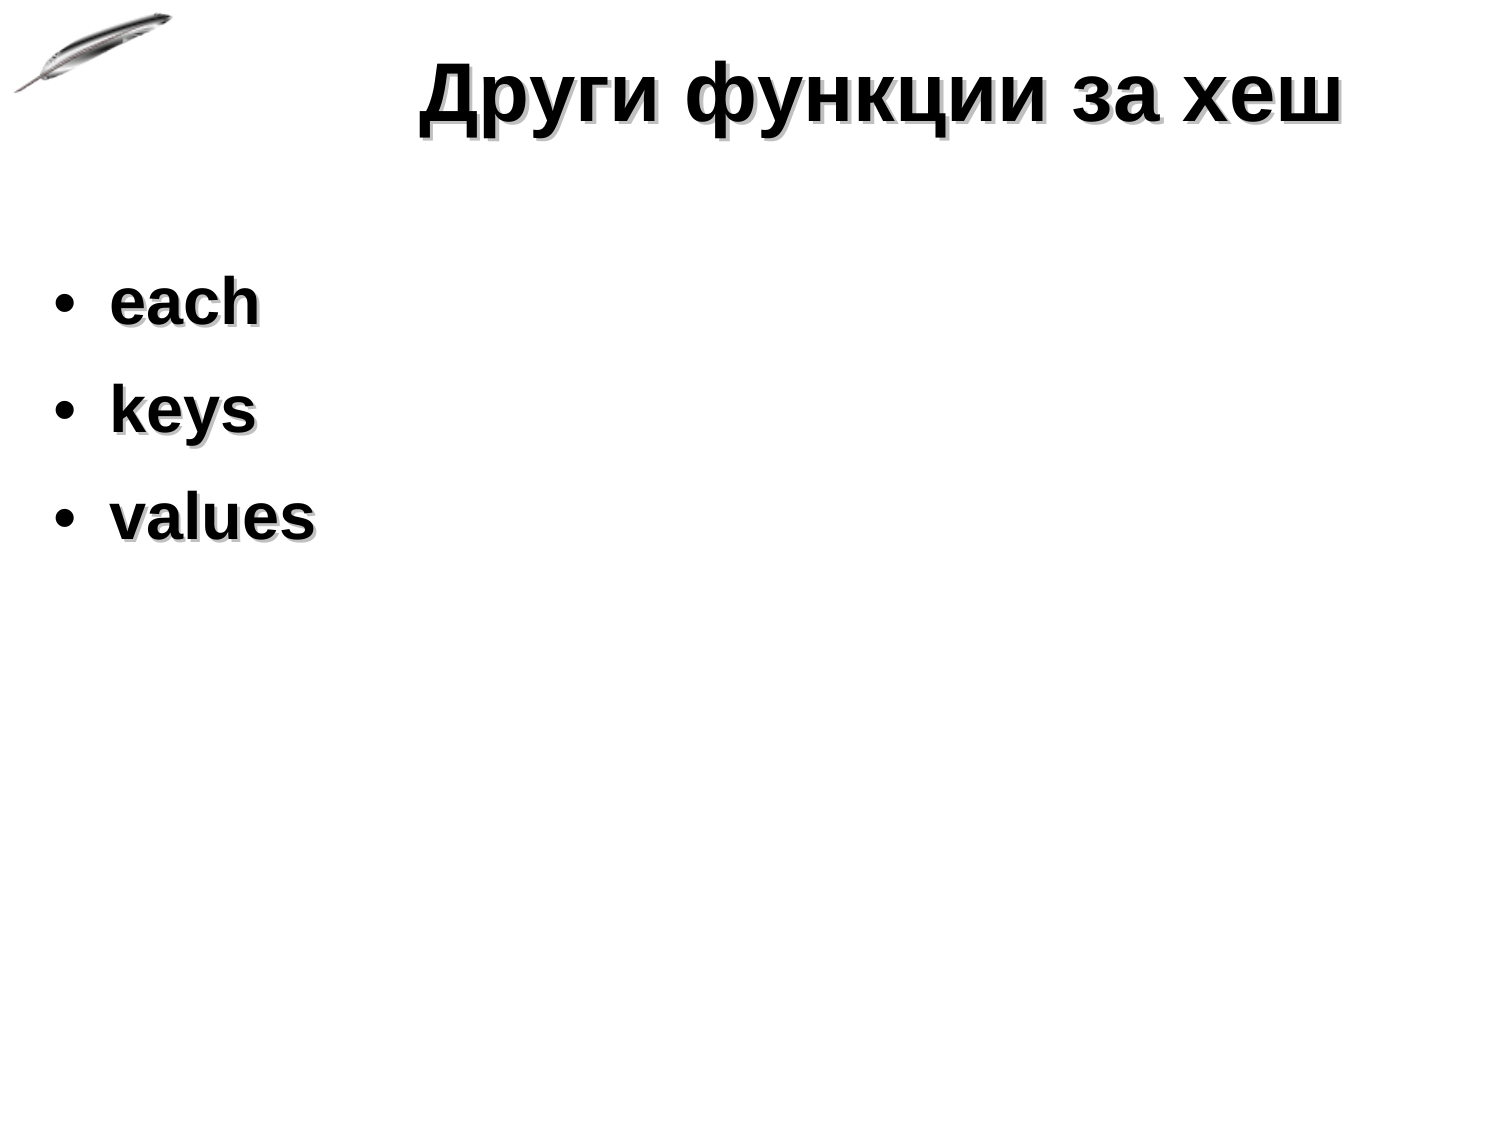

# Други функции за хеш
each
keys
values